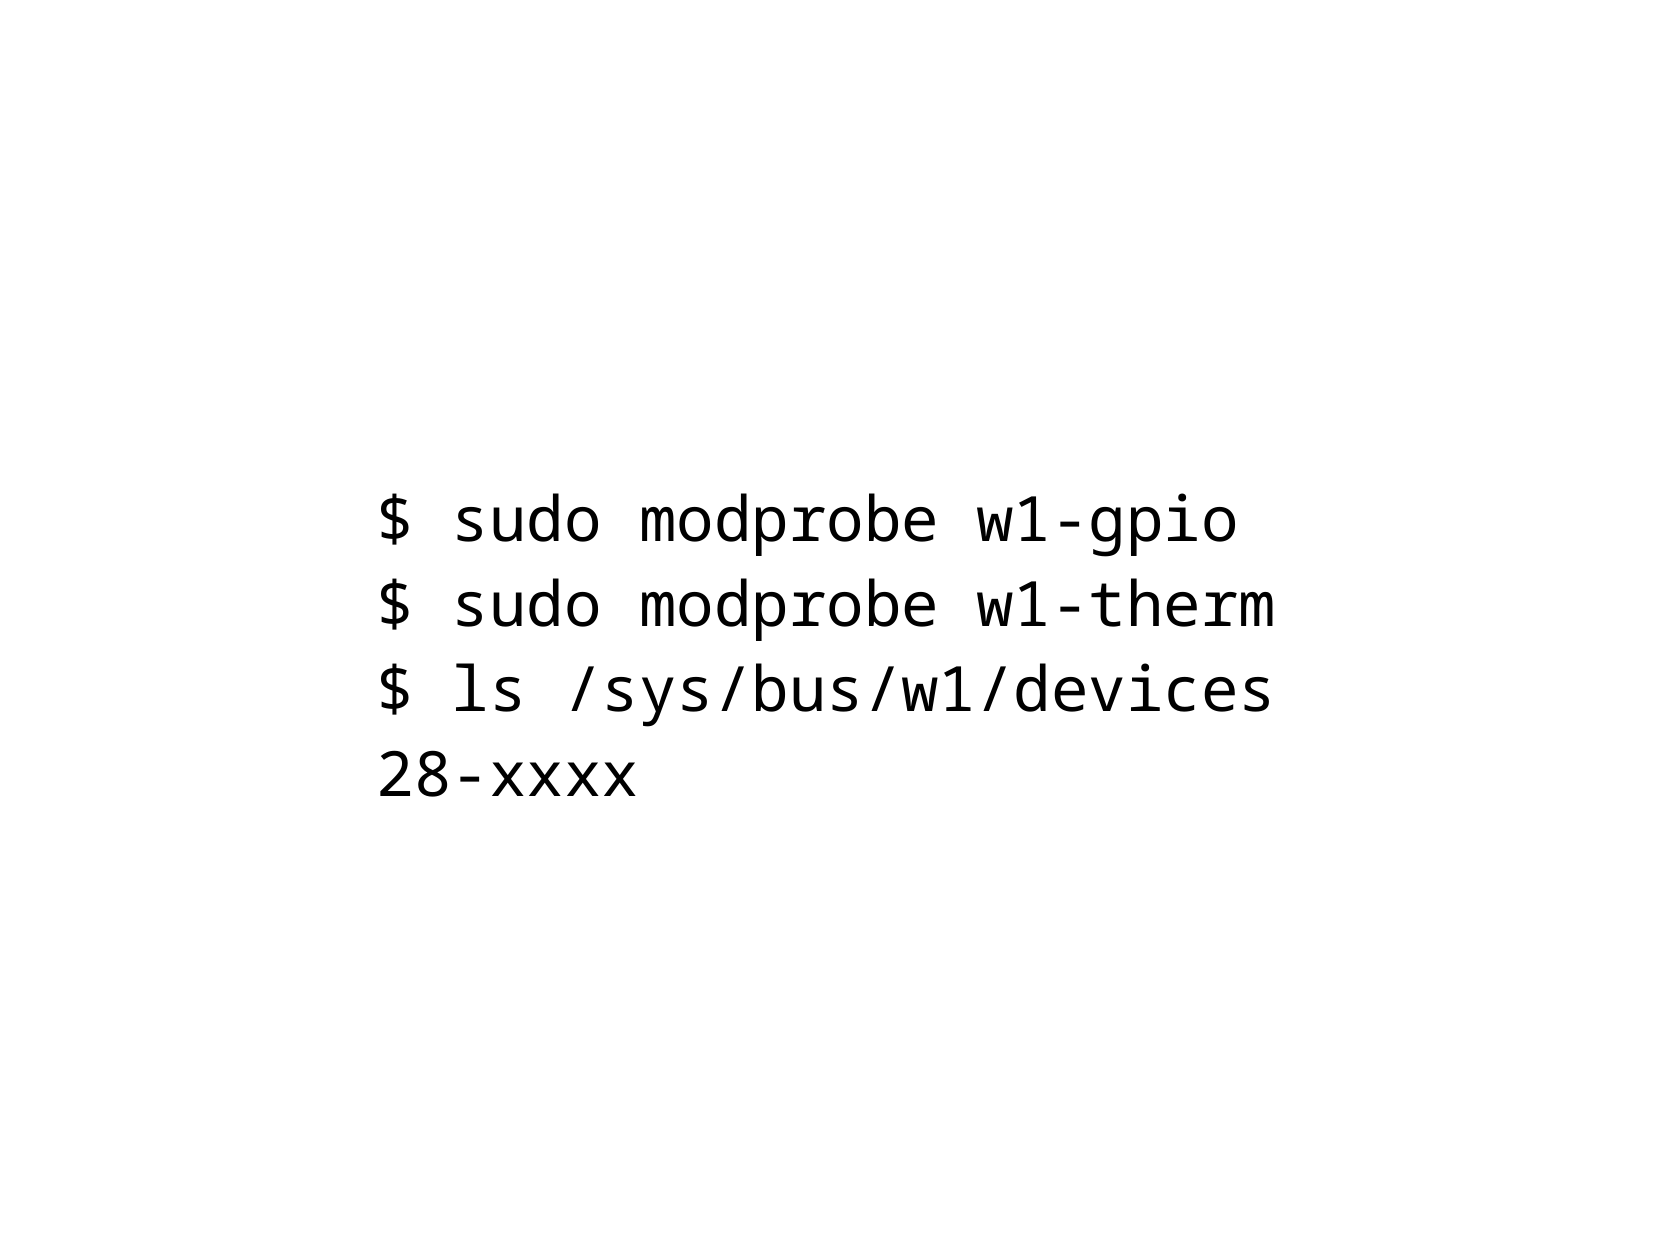

$ sudo modprobe w1-gpio
$ sudo modprobe w1-therm
$ ls /sys/bus/w1/devices
28-xxxx